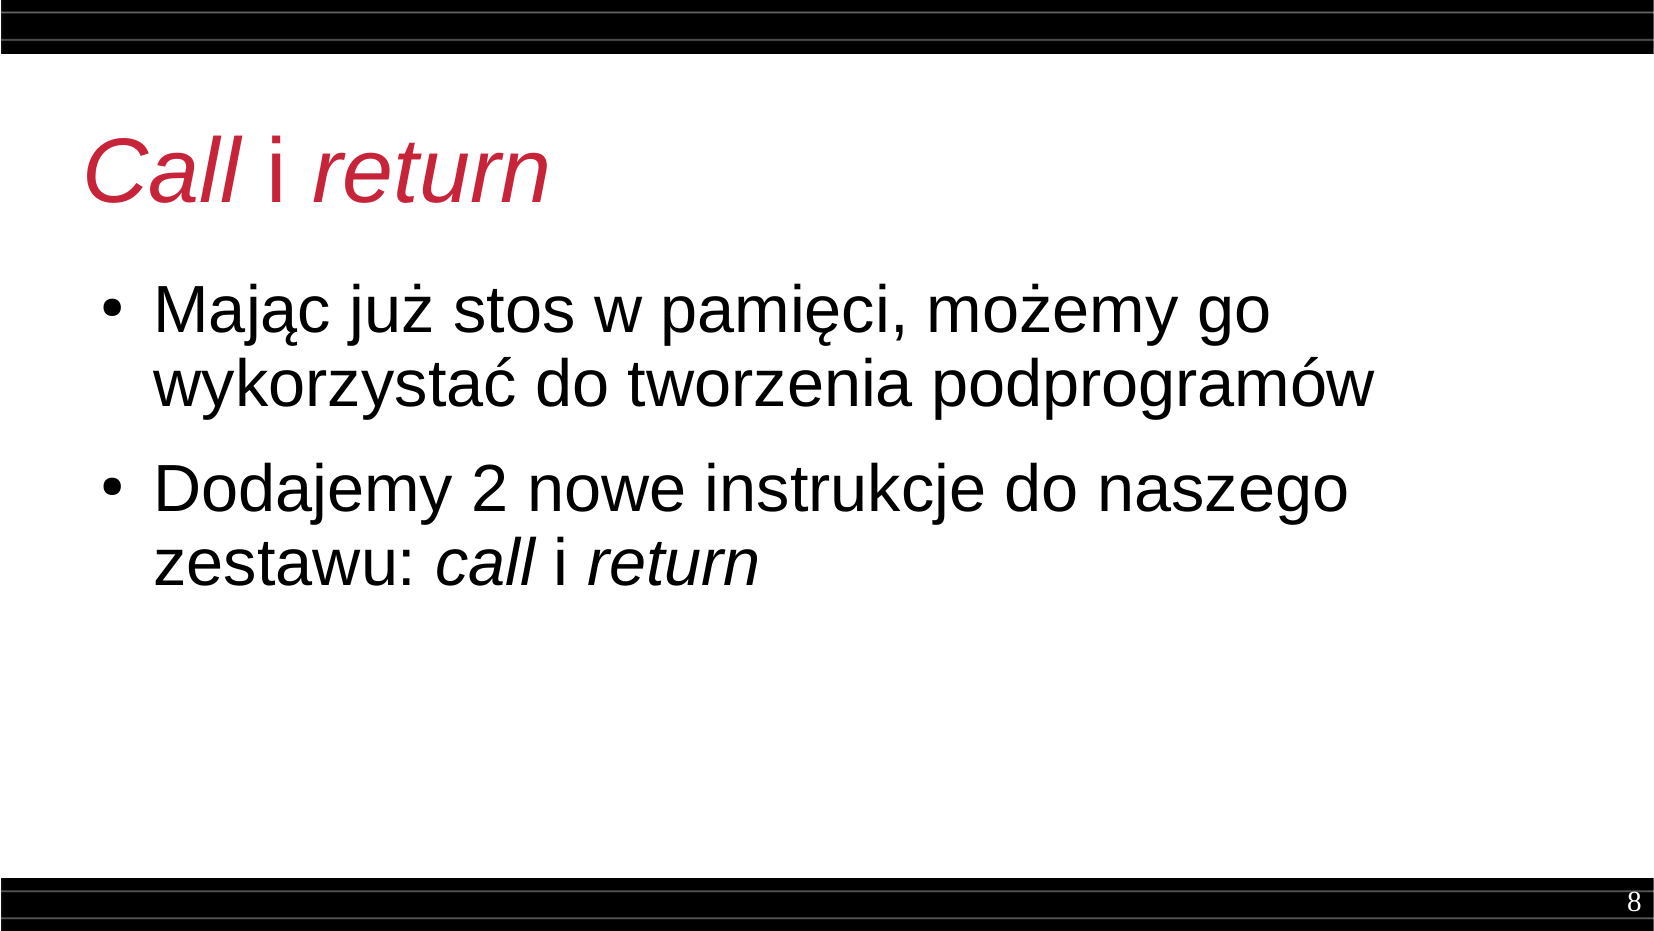

# Call i return
Mając już stos w pamięci, możemy go wykorzystać do tworzenia podprogramów
Dodajemy 2 nowe instrukcje do naszego zestawu: call i return